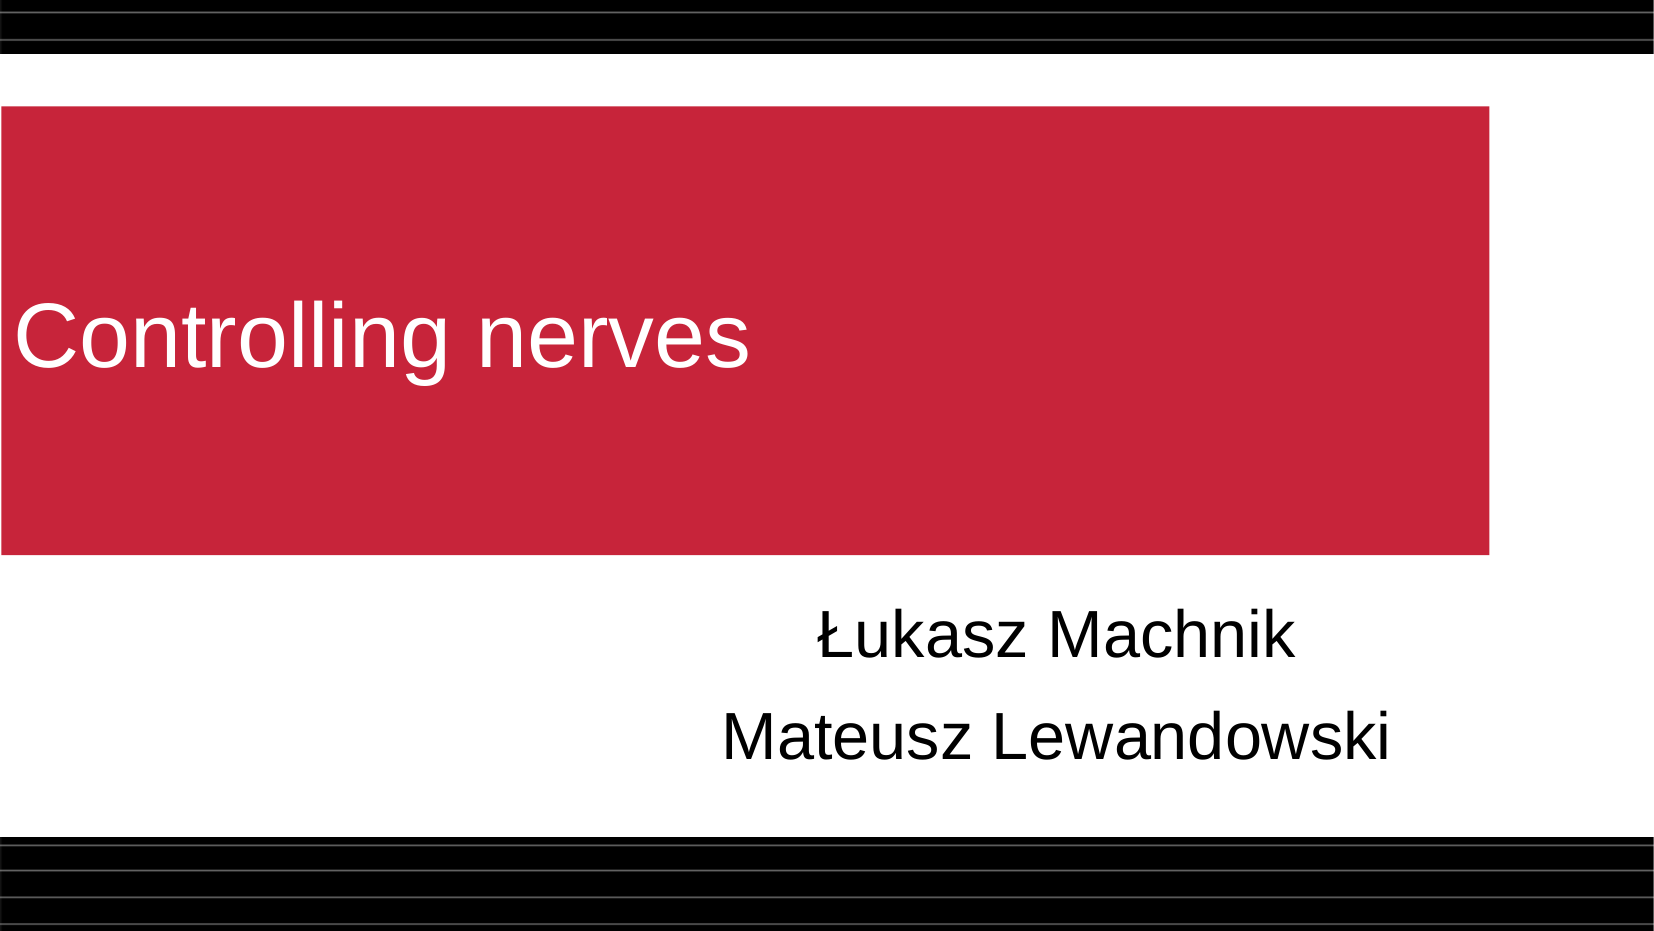

# Controlling nerves
Łukasz Machnik
Mateusz Lewandowski